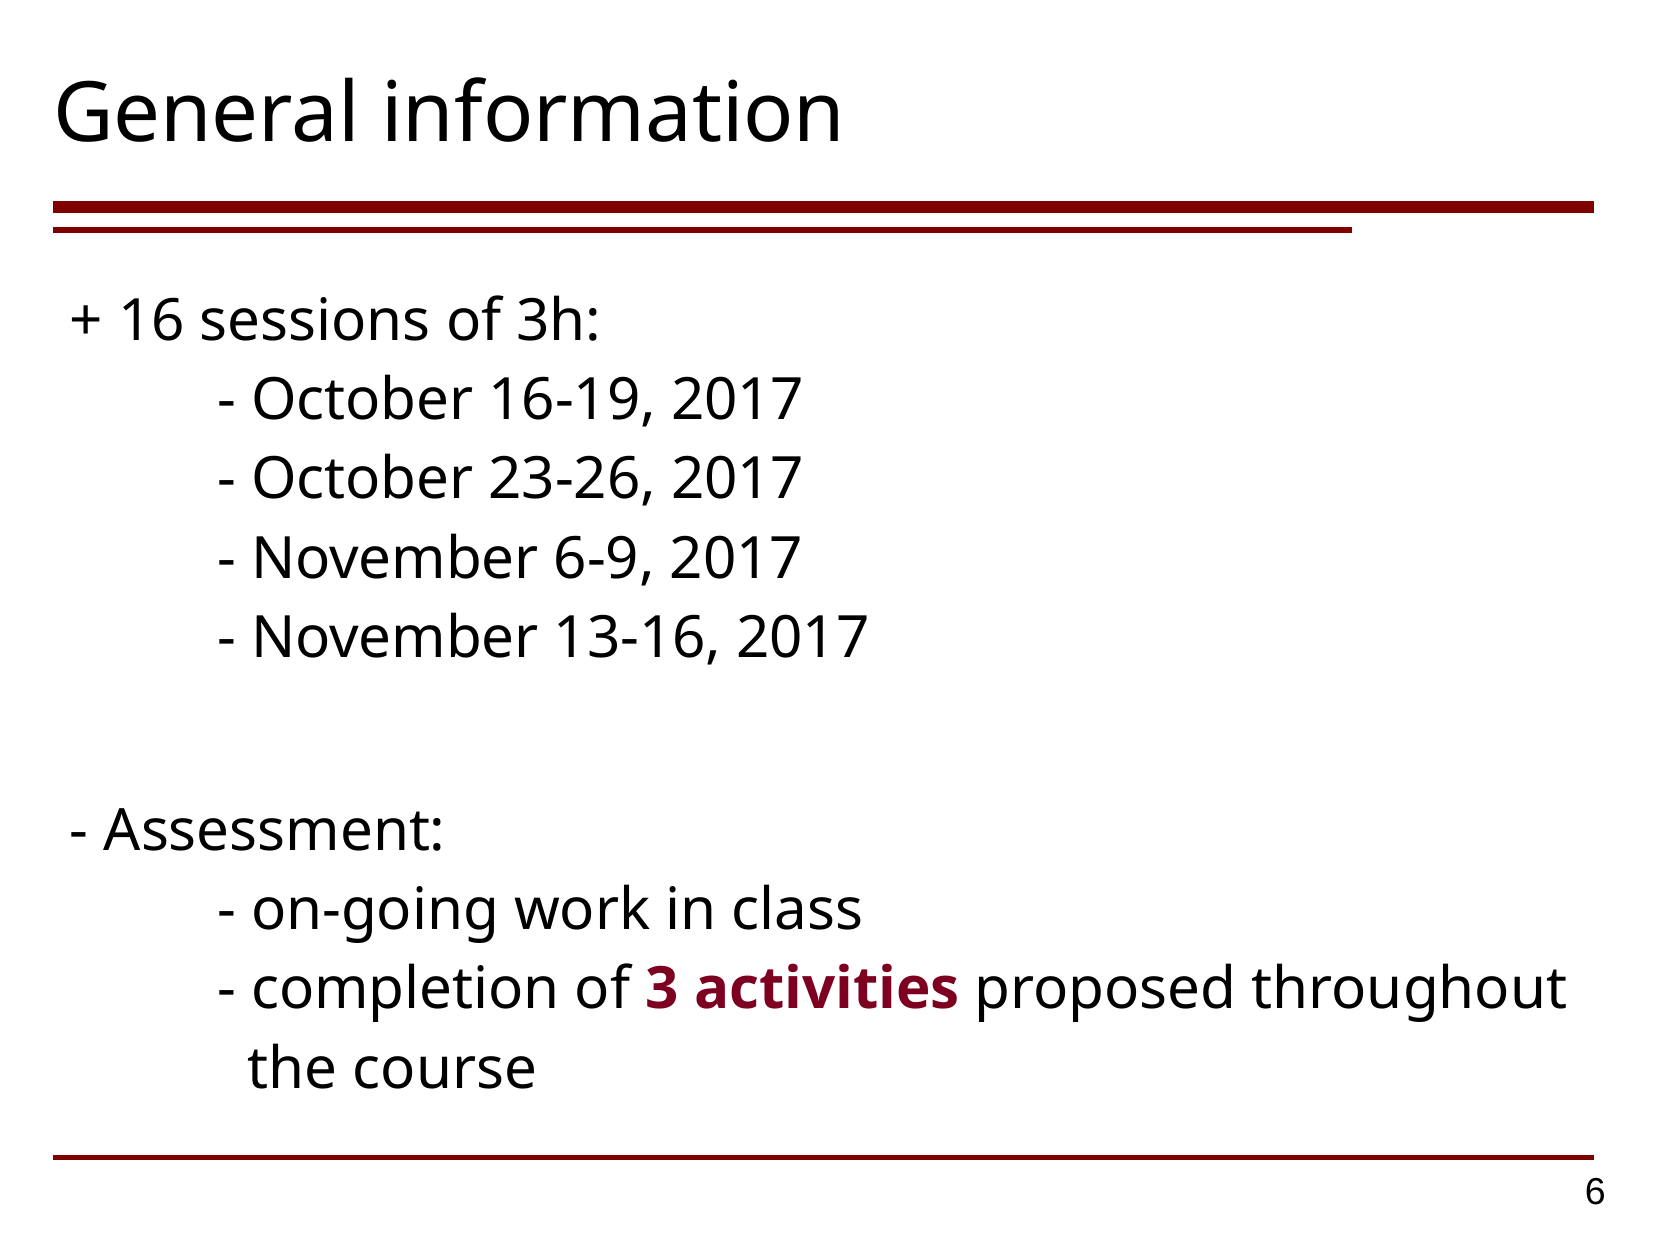

# General information
+ 16 sessions of 3h:
		- October 16-19, 2017
		- October 23-26, 2017
		- November 6-9, 2017
		- November 13-16, 2017
- Assessment:
		- on-going work in class
		- completion of 3 activities proposed throughout
		 the course